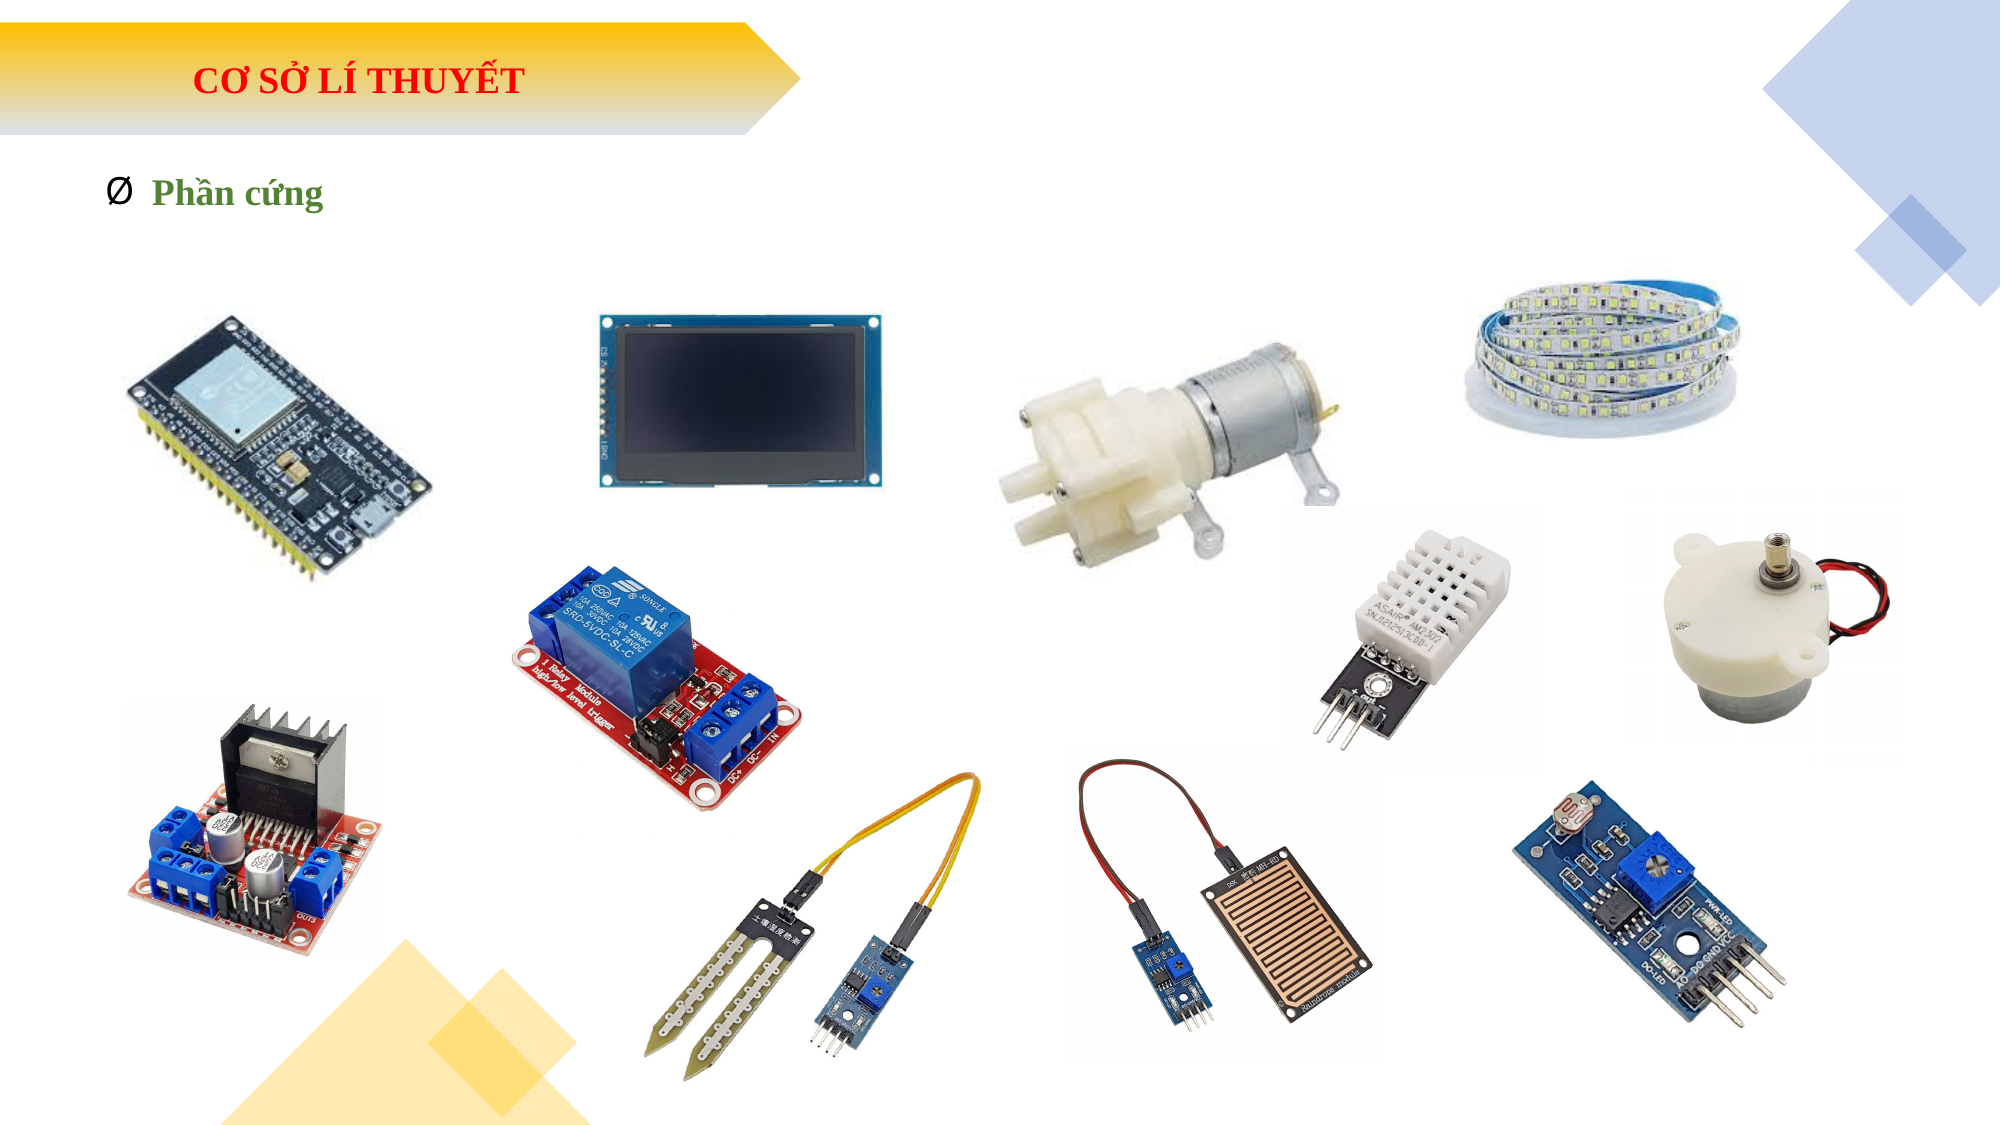

CƠ SỞ LÍ THUYẾT
Phần cứng
NỘI DUNG THỰC HIỆN